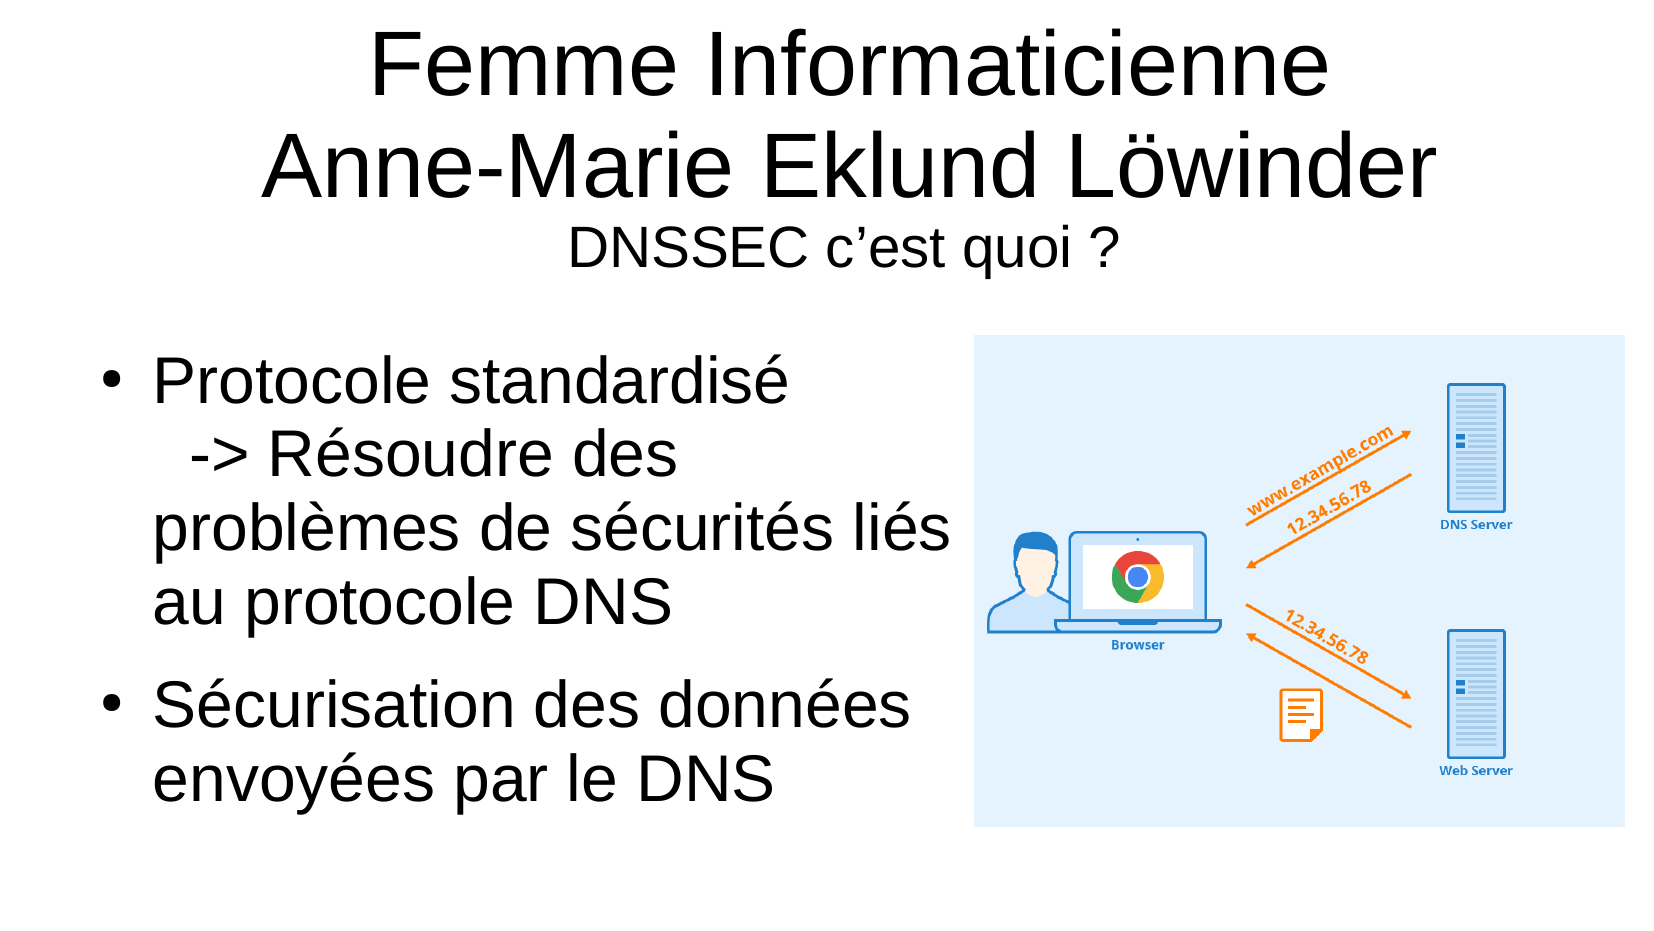

Femme Informaticienne
Anne-Marie Eklund Löwinder
DNSSEC c’est quoi ?
# Protocole standardisé -> Résoudre des problèmes de sécurités liés au protocole DNS
Sécurisation des données envoyées par le DNS